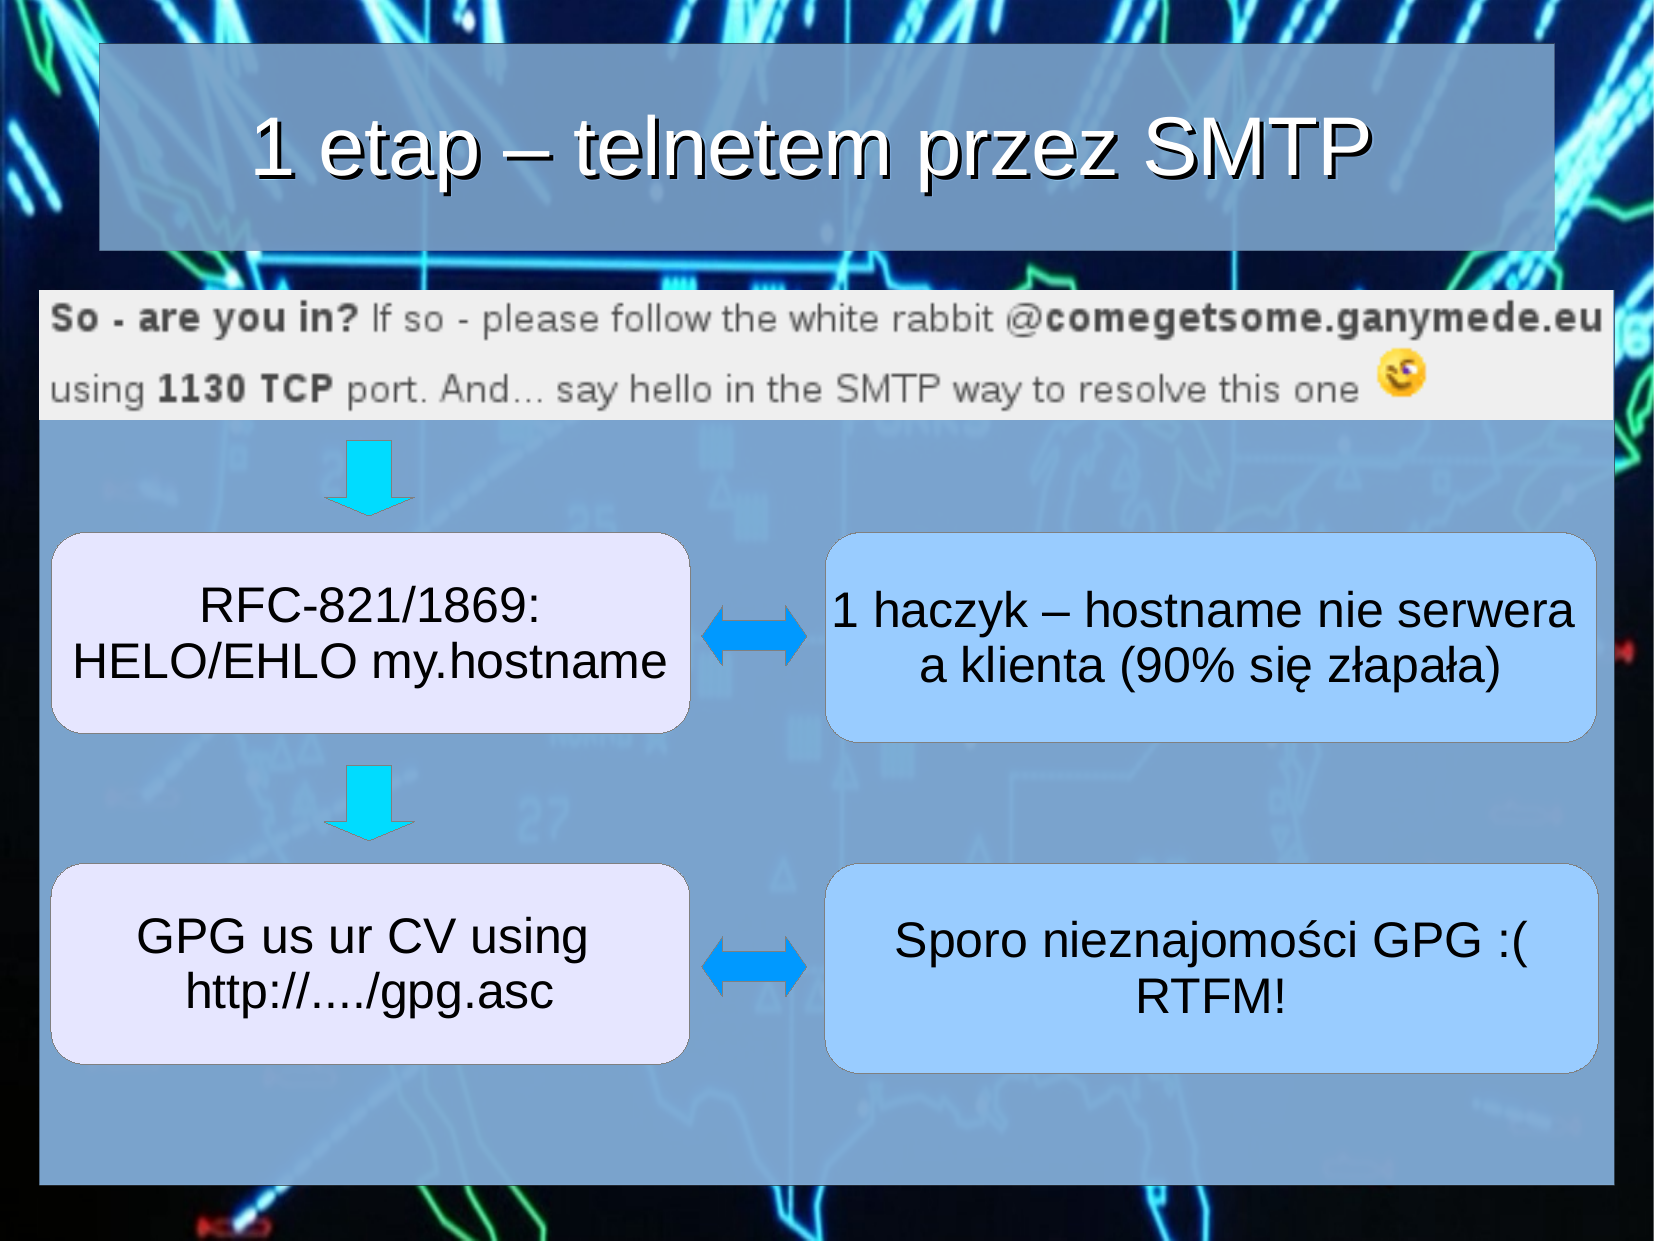

# 1 etap – telnetem przez SMTP
RFC-821/1869:
HELO/EHLO my.hostname
1 haczyk – hostname nie serwera
a klienta (90% się złapała)
GPG us ur CV using
http://..../gpg.asc
Sporo nieznajomości GPG :(
RTFM!